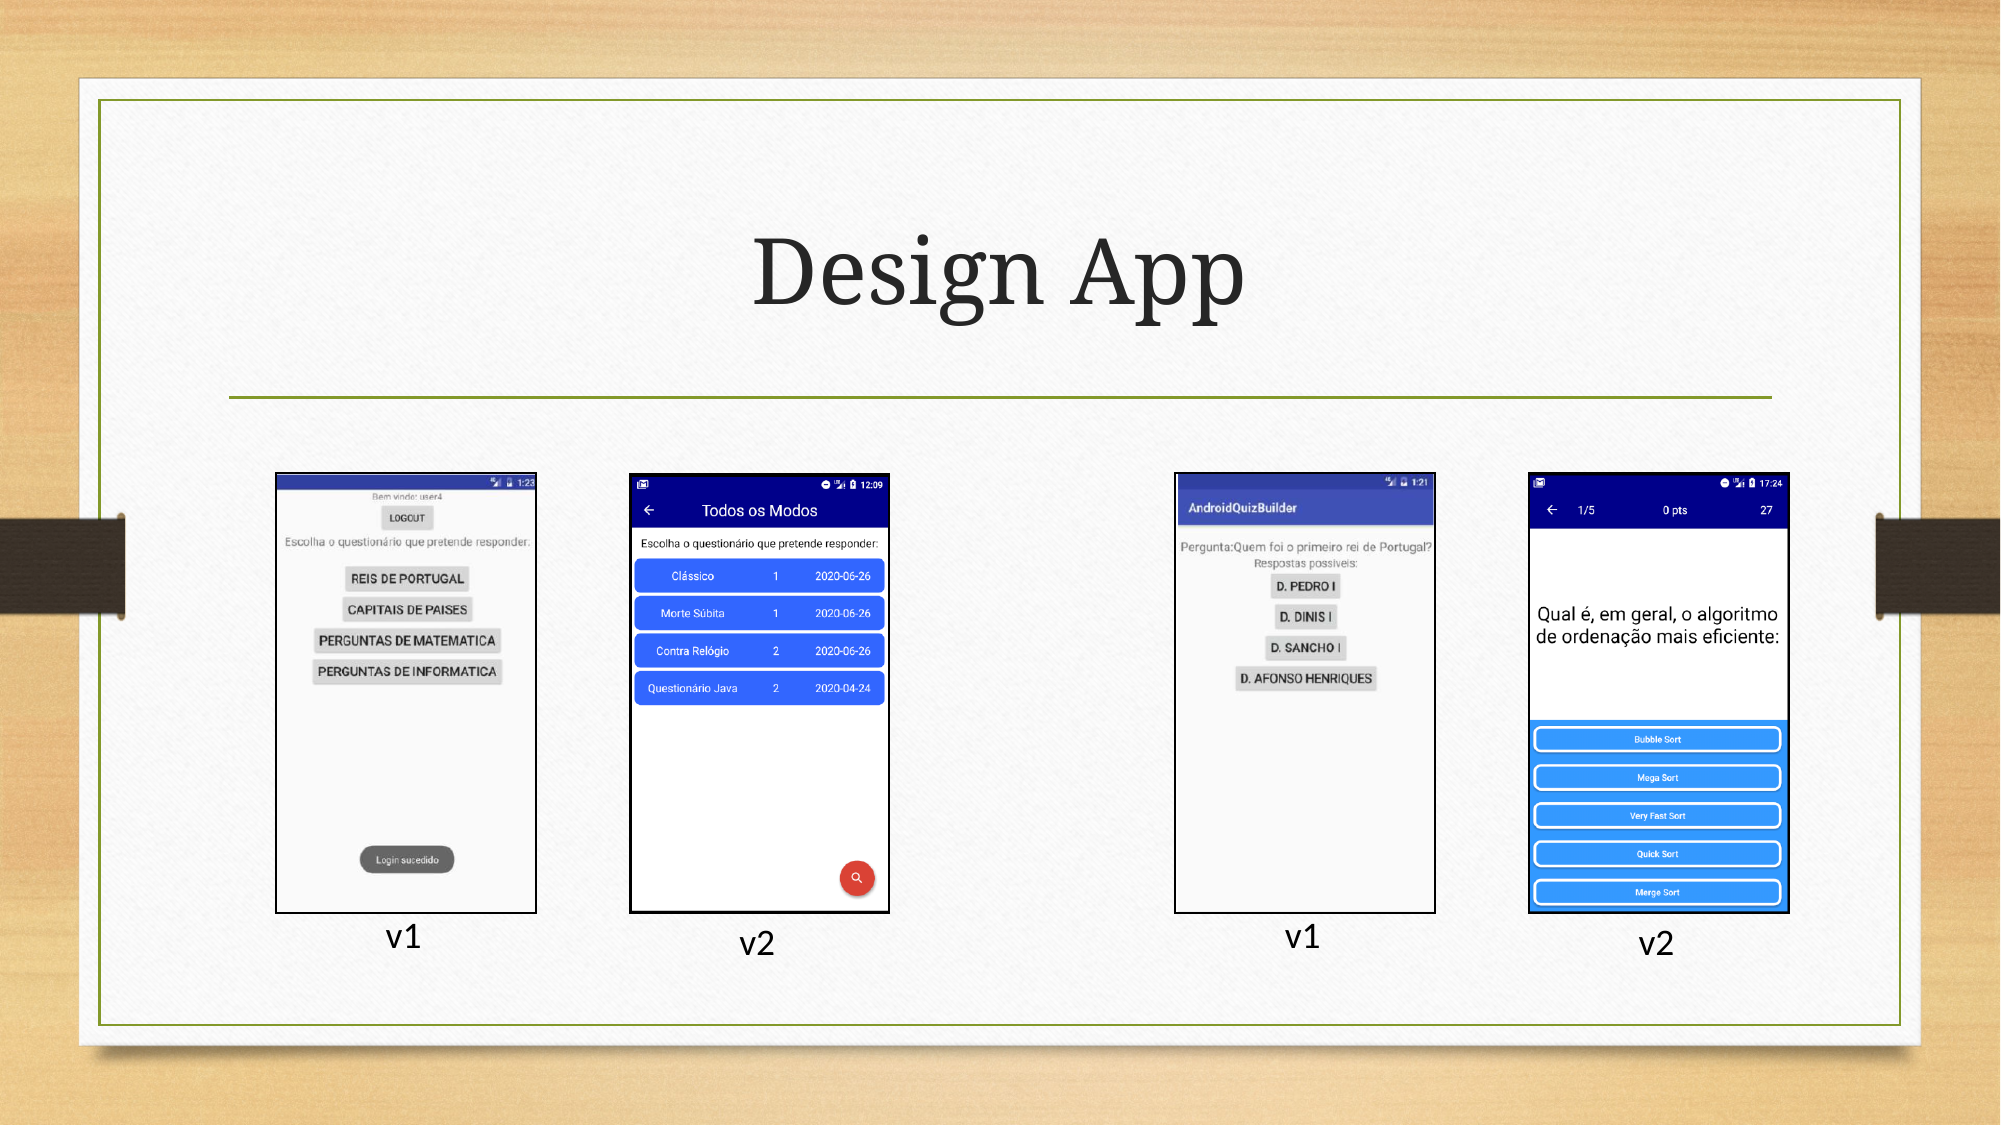

# Design App
v1
v1
v2
v2